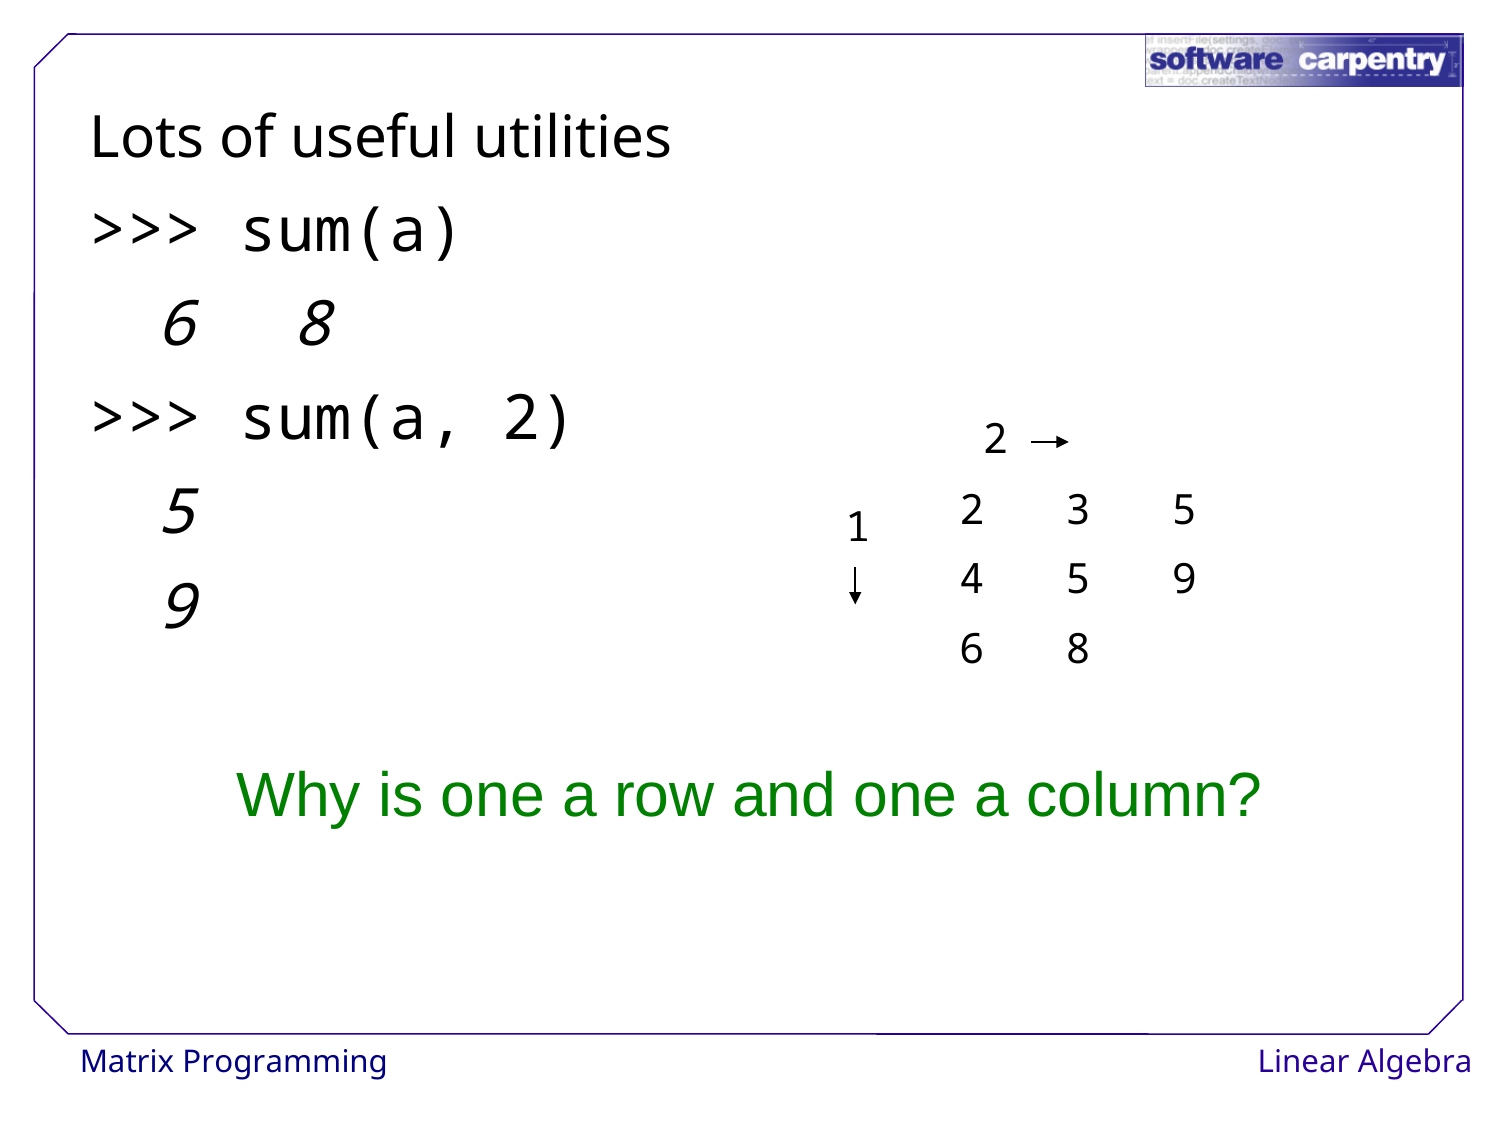

# Lots of useful utilities
>>> sum(a)
		6		8
>>> sum(a, 2)
		5
		9
Why is one a row and one a column?
2
| 2 | 3 | 5 |
| --- | --- | --- |
| 4 | 5 | 9 |
| 6 | 8 | |
1